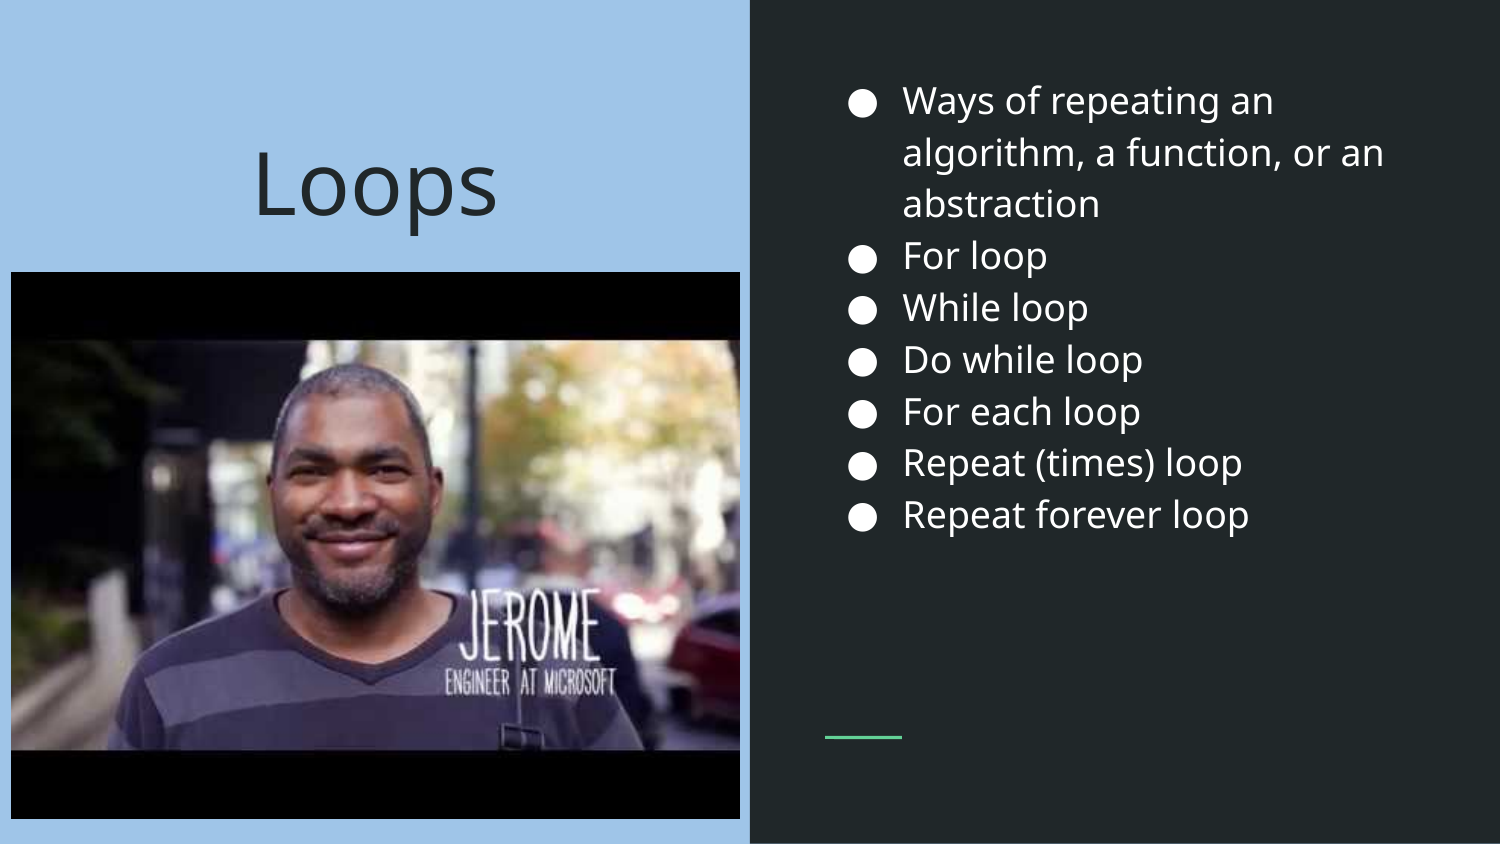

# Loops
Ways of repeating an algorithm, a function, or an abstraction
For loop
While loop
Do while loop
For each loop
Repeat (times) loop
Repeat forever loop